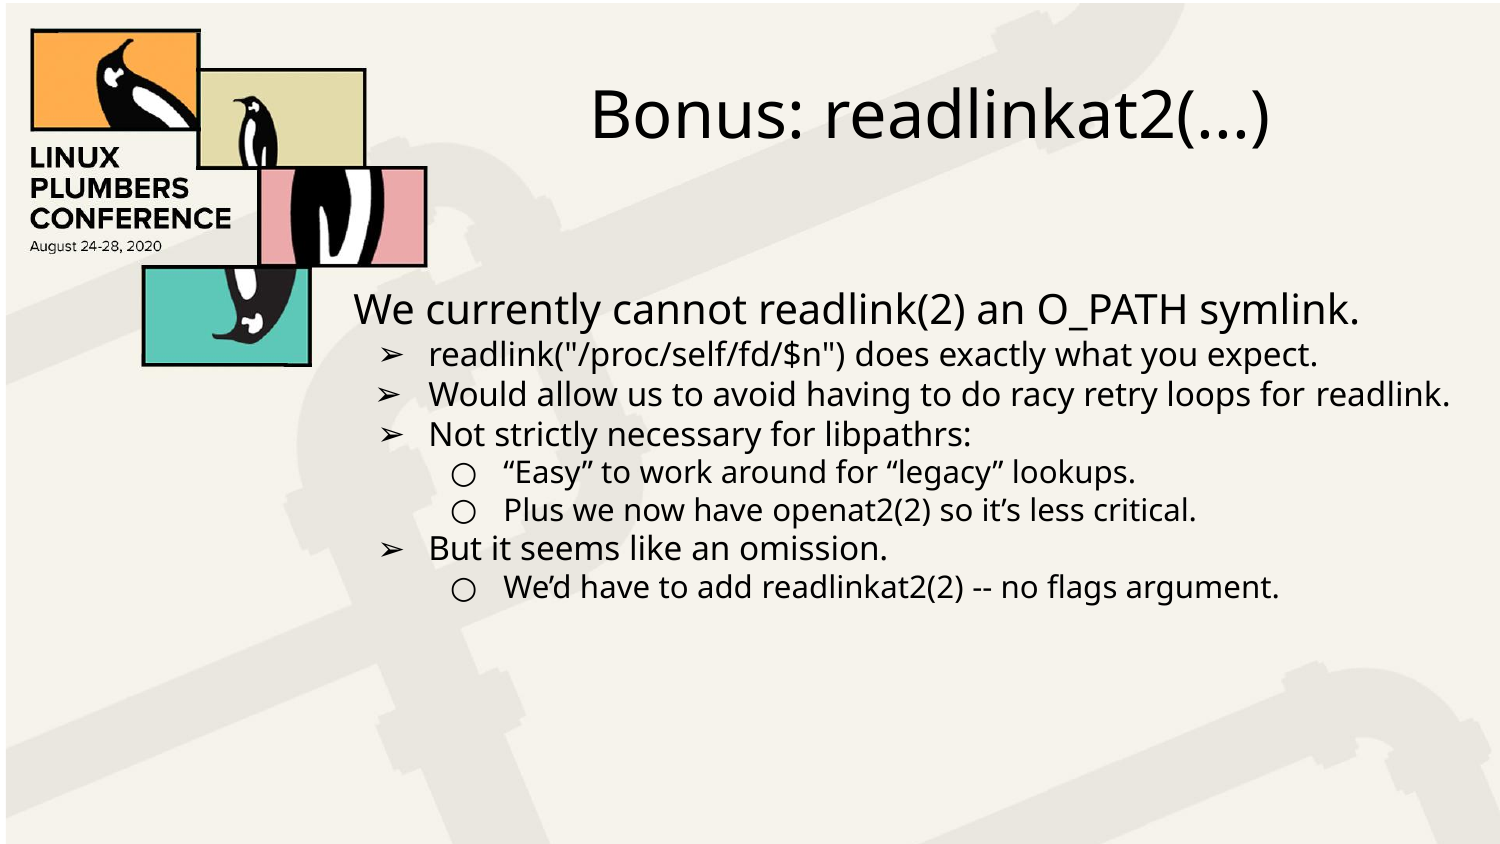

# Bonus: readlinkat2(...)
We currently cannot readlink(2) an O_PATH symlink.
readlink("/proc/self/fd/$n") does exactly what you expect.
Would allow us to avoid having to do racy retry loops for readlink.
Not strictly necessary for libpathrs:
“Easy” to work around for “legacy” lookups.
Plus we now have openat2(2) so it’s less critical.
But it seems like an omission.
We’d have to add readlinkat2(2) -- no flags argument.